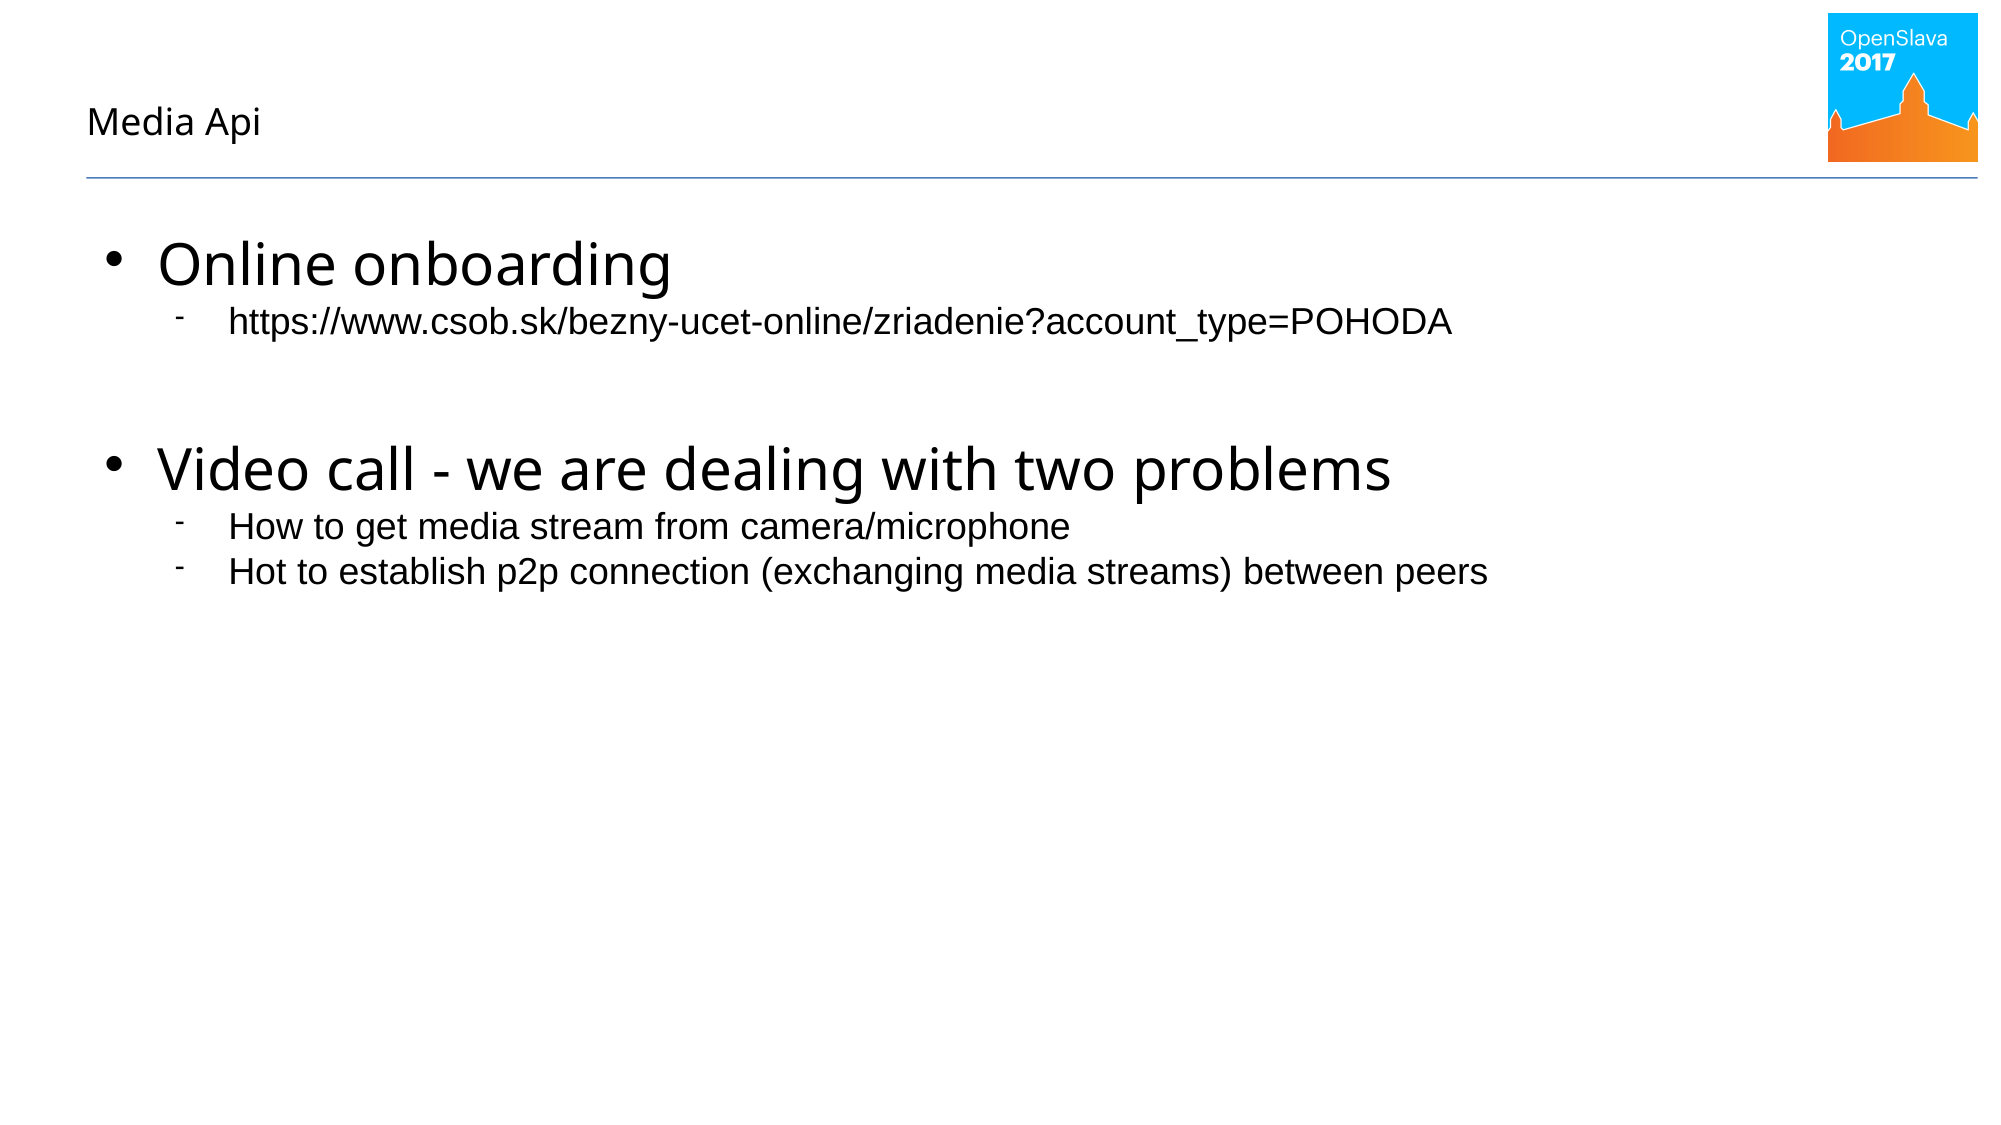

Media Api
Online onboarding
https://www.csob.sk/bezny-ucet-online/zriadenie?account_type=POHODA
Video call - we are dealing with two problems
How to get media stream from camera/microphone
Hot to establish p2p connection (exchanging media streams) between peers